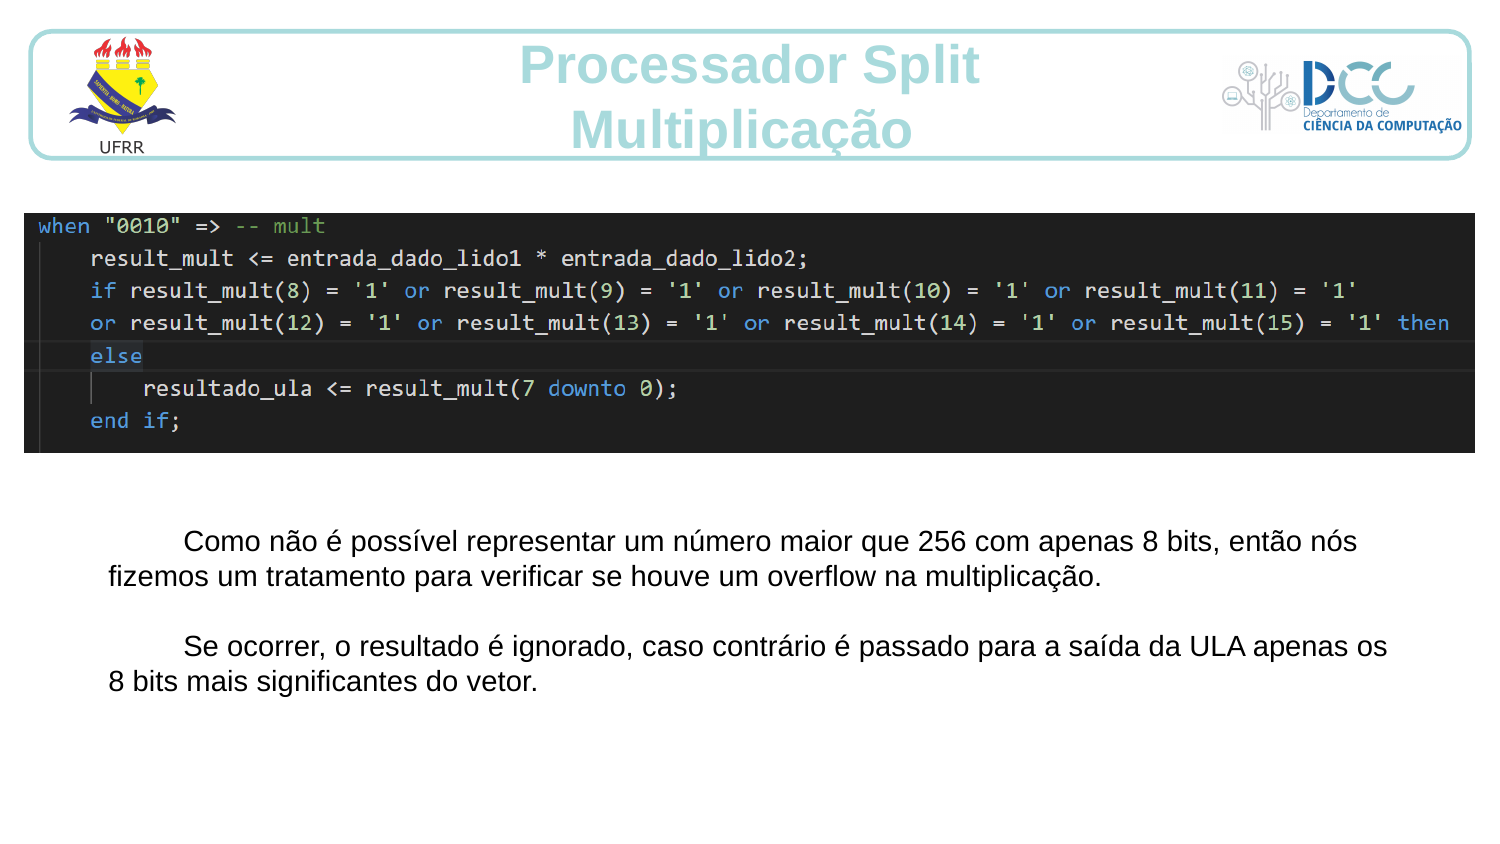

Processador Split
Multiplicação
Como não é possível representar um número maior que 256 com apenas 8 bits, então nós fizemos um tratamento para verificar se houve um overflow na multiplicação.
Se ocorrer, o resultado é ignorado, caso contrário é passado para a saída da ULA apenas os 8 bits mais significantes do vetor.